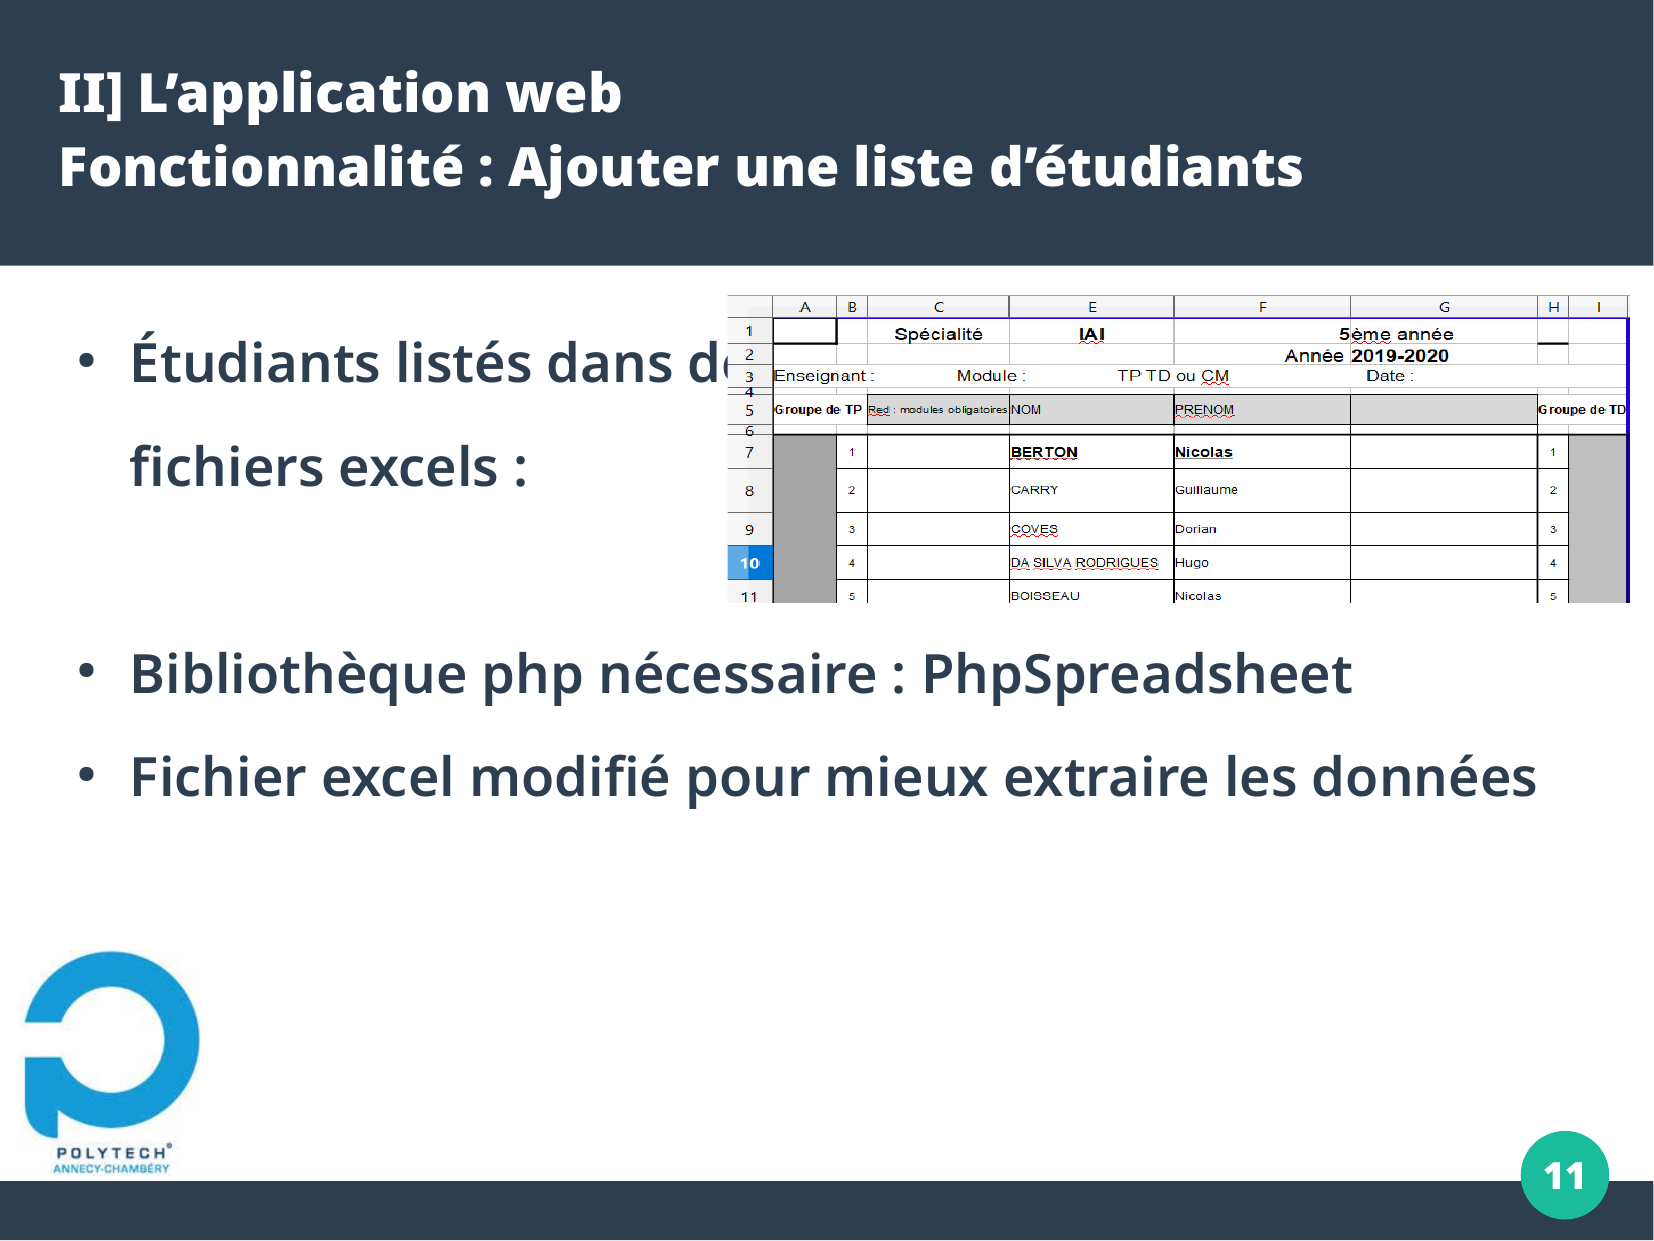

# II] L’application web Fonctionnalité : Ajouter une liste d’étudiants
Étudiants listés dans des
fichiers excels :
Bibliothèque php nécessaire : PhpSpreadsheet
Fichier excel modifié pour mieux extraire les données
11